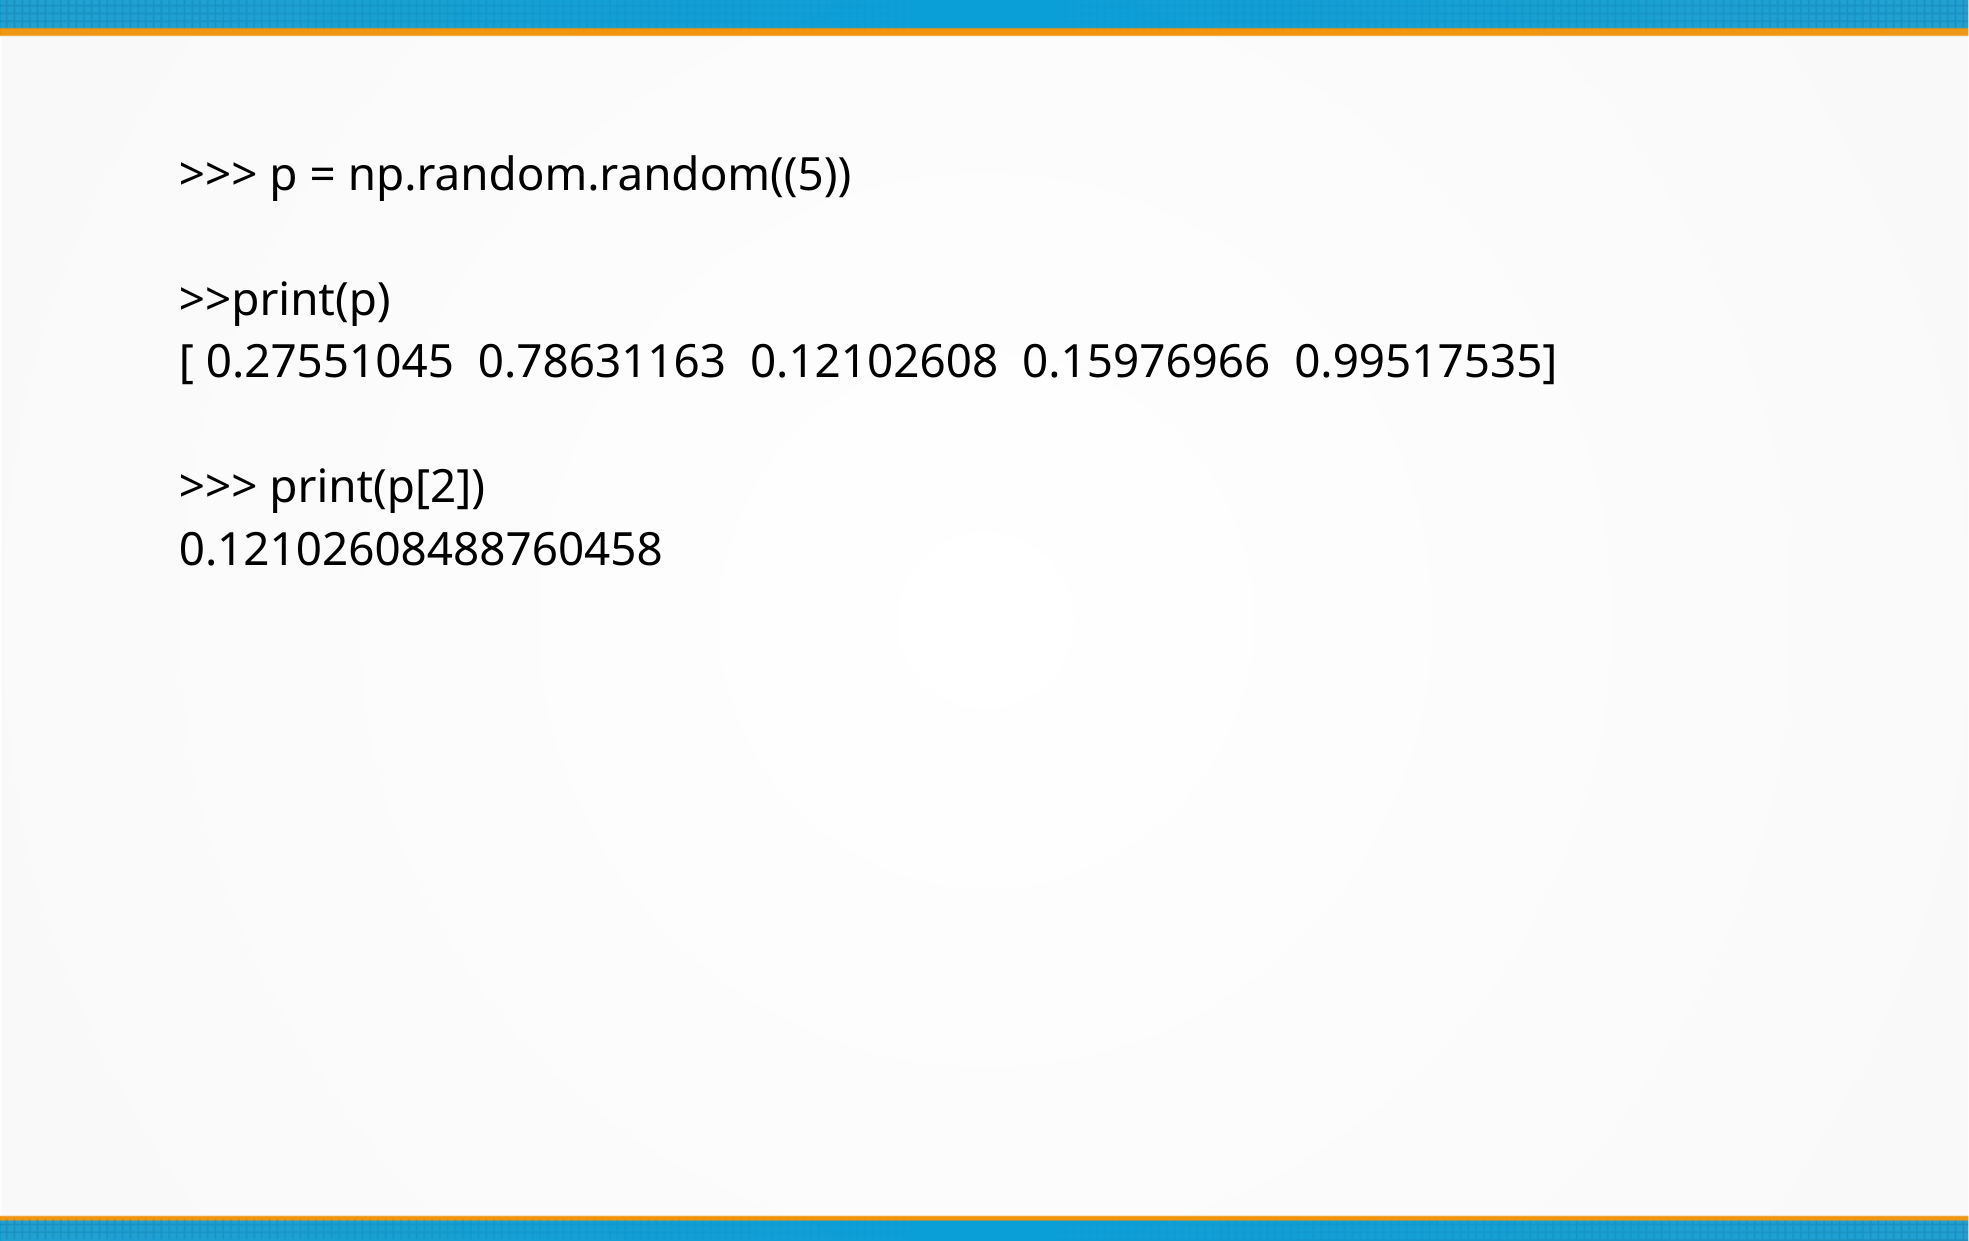

>>> p = np.random.random((5))
>>print(p)
[ 0.27551045 0.78631163 0.12102608 0.15976966 0.99517535]
>>> print(p[2])
0.12102608488760458